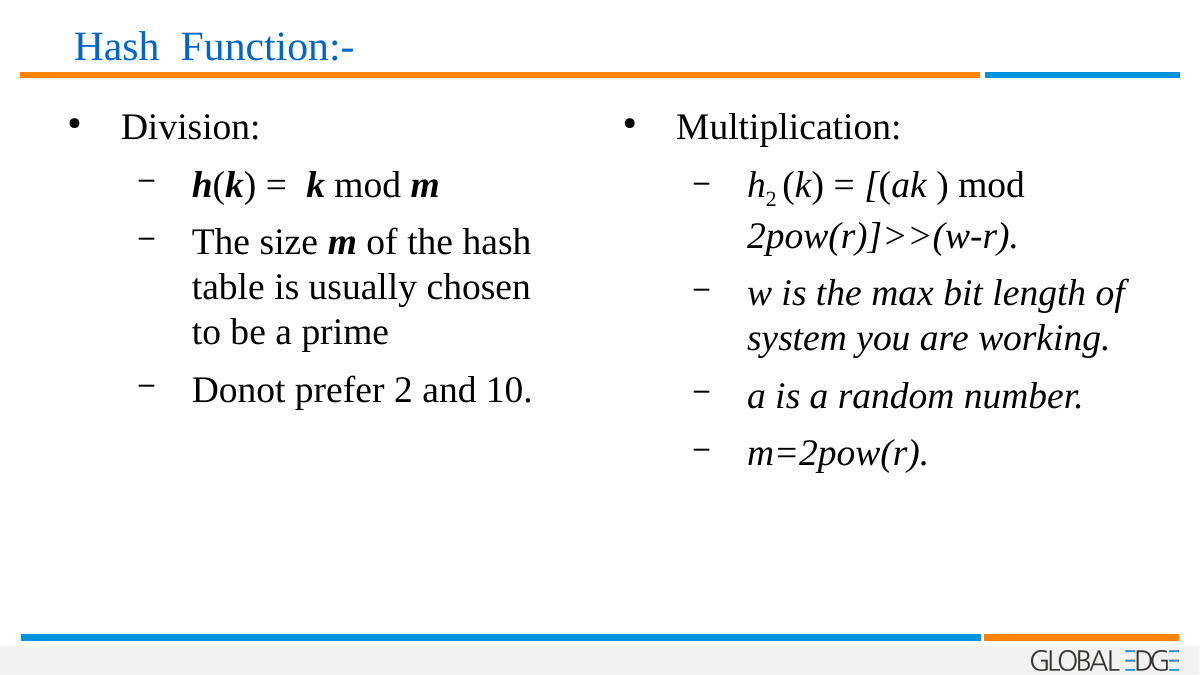

# Hash Function:-
Division:
h(k) = k mod m
The size m of the hash table is usually chosen to be a prime
Donot prefer 2 and 10.
Multiplication:
h2 (k) = [(ak ) mod 2pow(r)]>>(w-r).
w is the max bit length of system you are working.
a is a random number.
m=2pow(r).